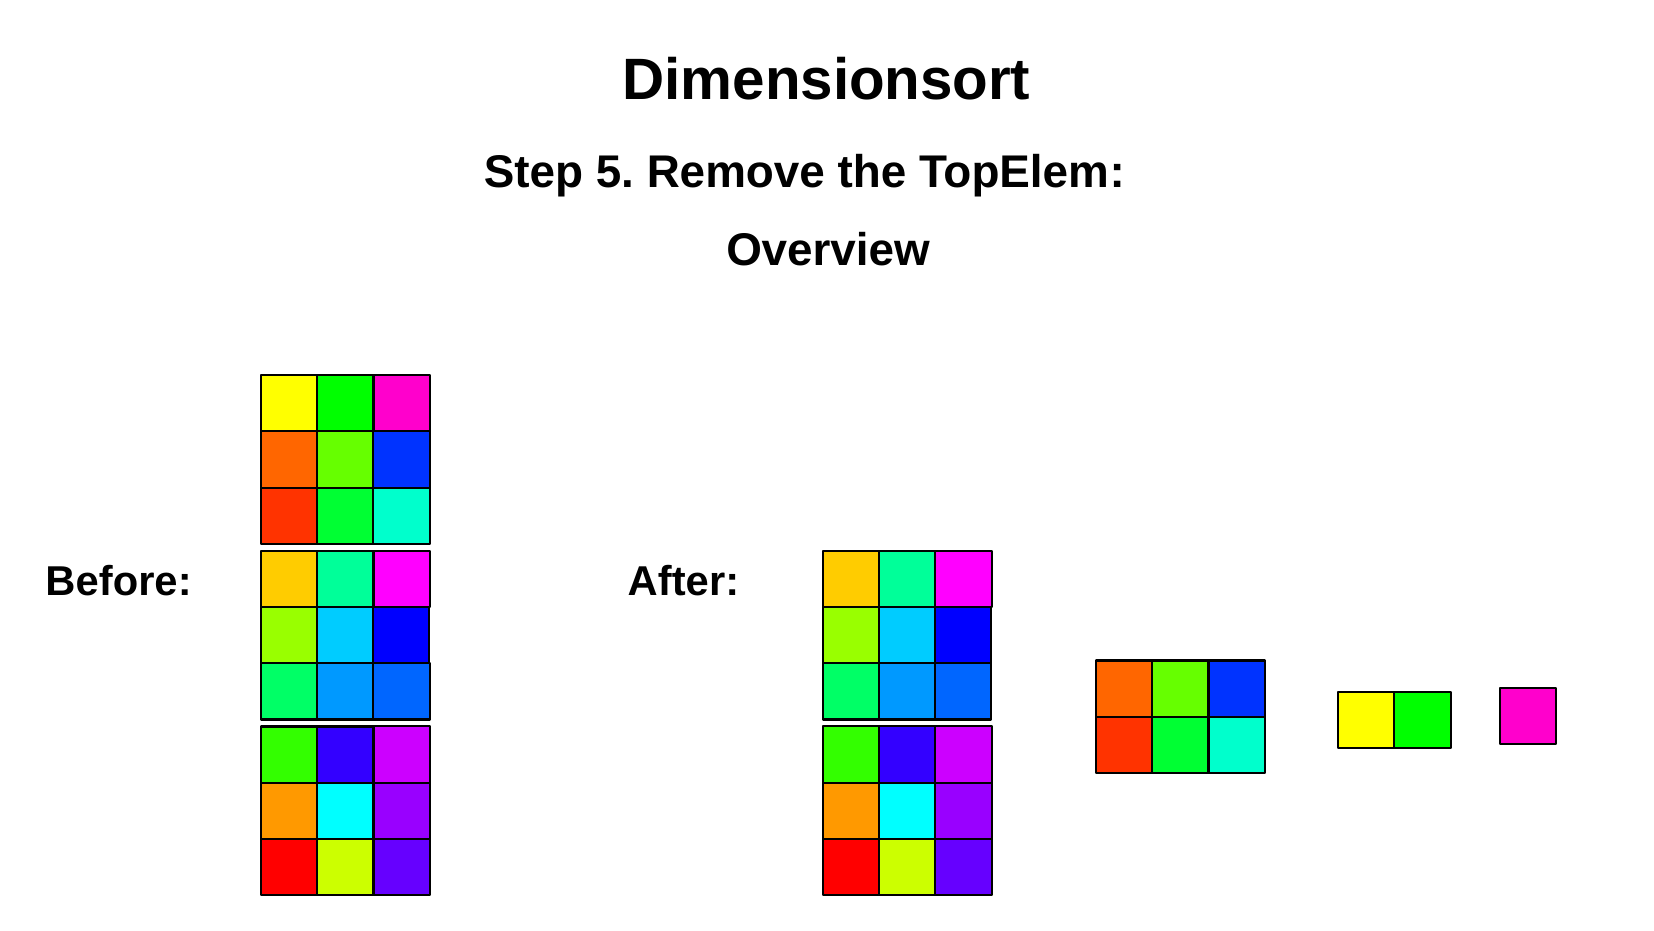

# Dimensionsort
Step 5. Remove the TopElem:
Overview
Before:
After: